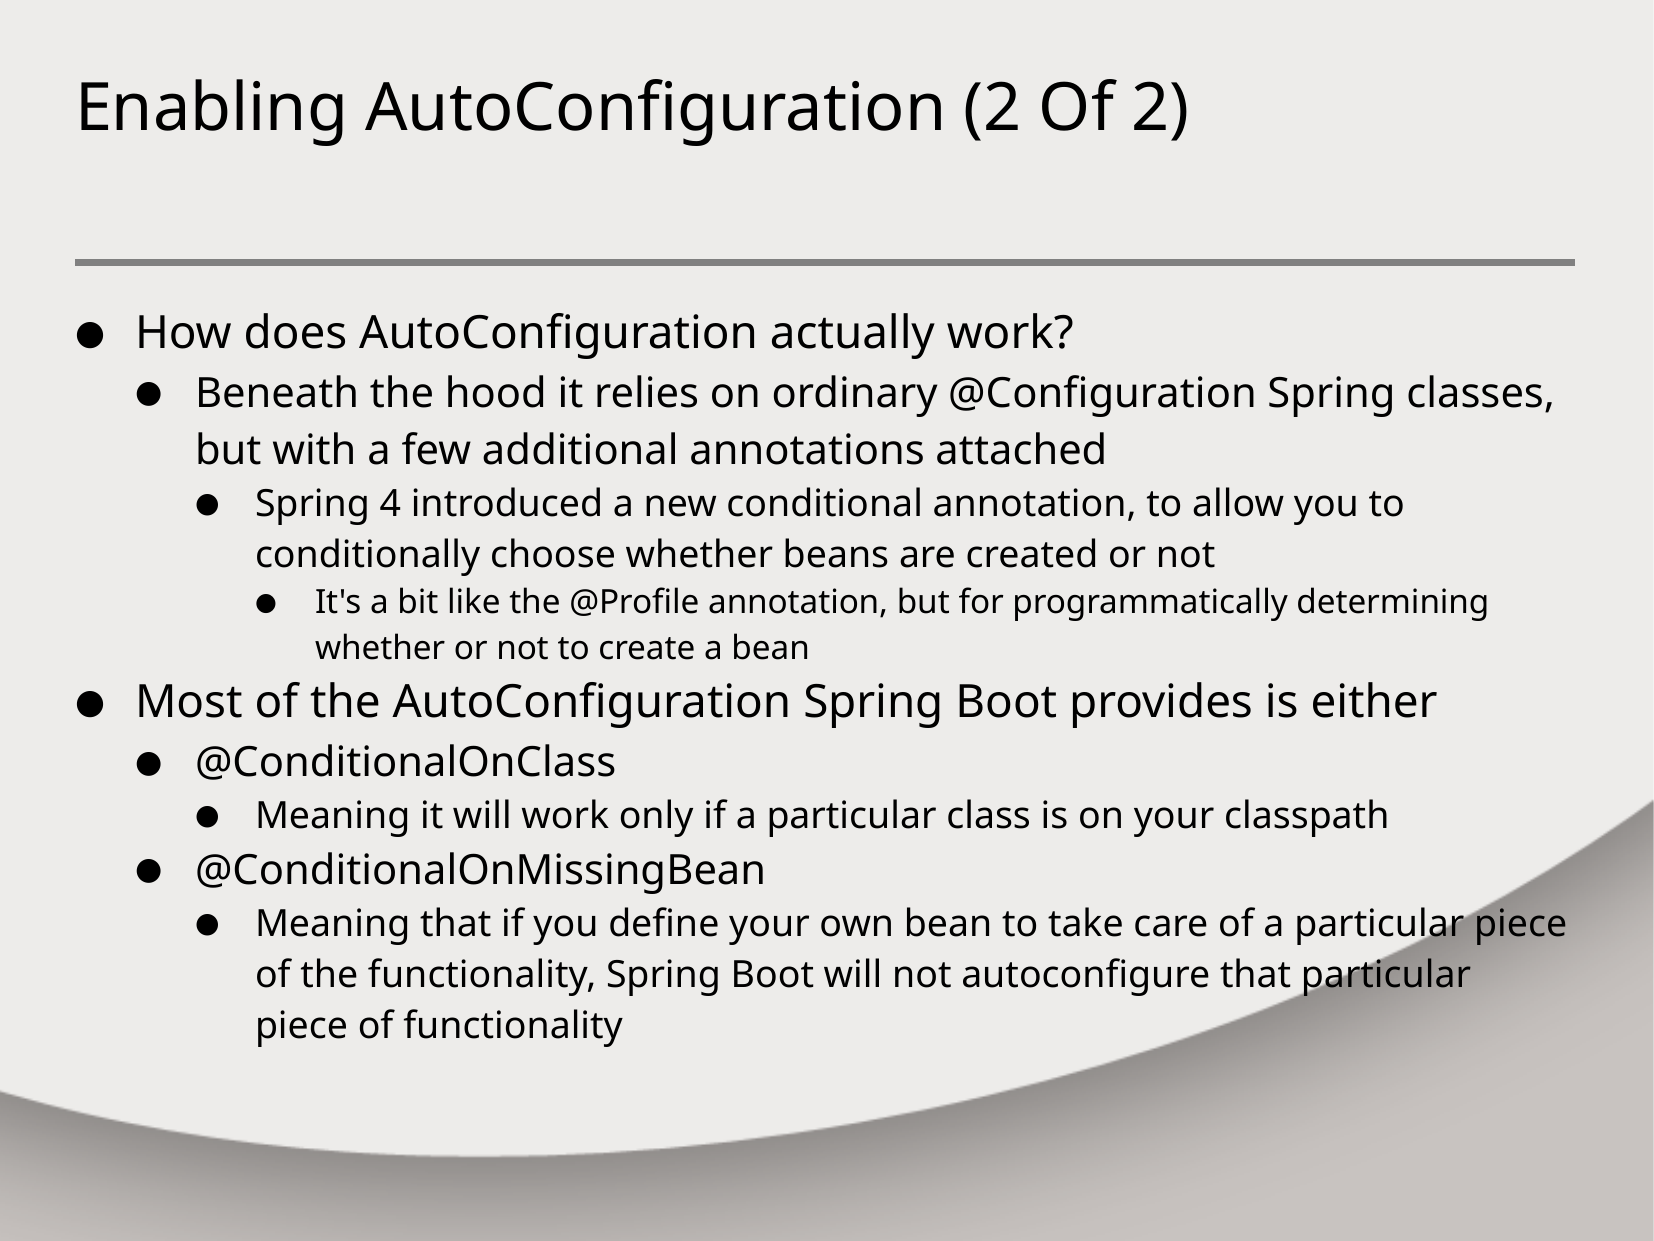

Enabling AutoConfiguration (2 Of 2)
# How does AutoConfiguration actually work?
Beneath the hood it relies on ordinary @Configuration Spring classes, but with a few additional annotations attached
Spring 4 introduced a new conditional annotation, to allow you to conditionally choose whether beans are created or not
It's a bit like the @Profile annotation, but for programmatically determining whether or not to create a bean
Most of the AutoConfiguration Spring Boot provides is either
@ConditionalOnClass
Meaning it will work only if a particular class is on your classpath
@ConditionalOnMissingBean
Meaning that if you define your own bean to take care of a particular piece of the functionality, Spring Boot will not autoconfigure that particular piece of functionality